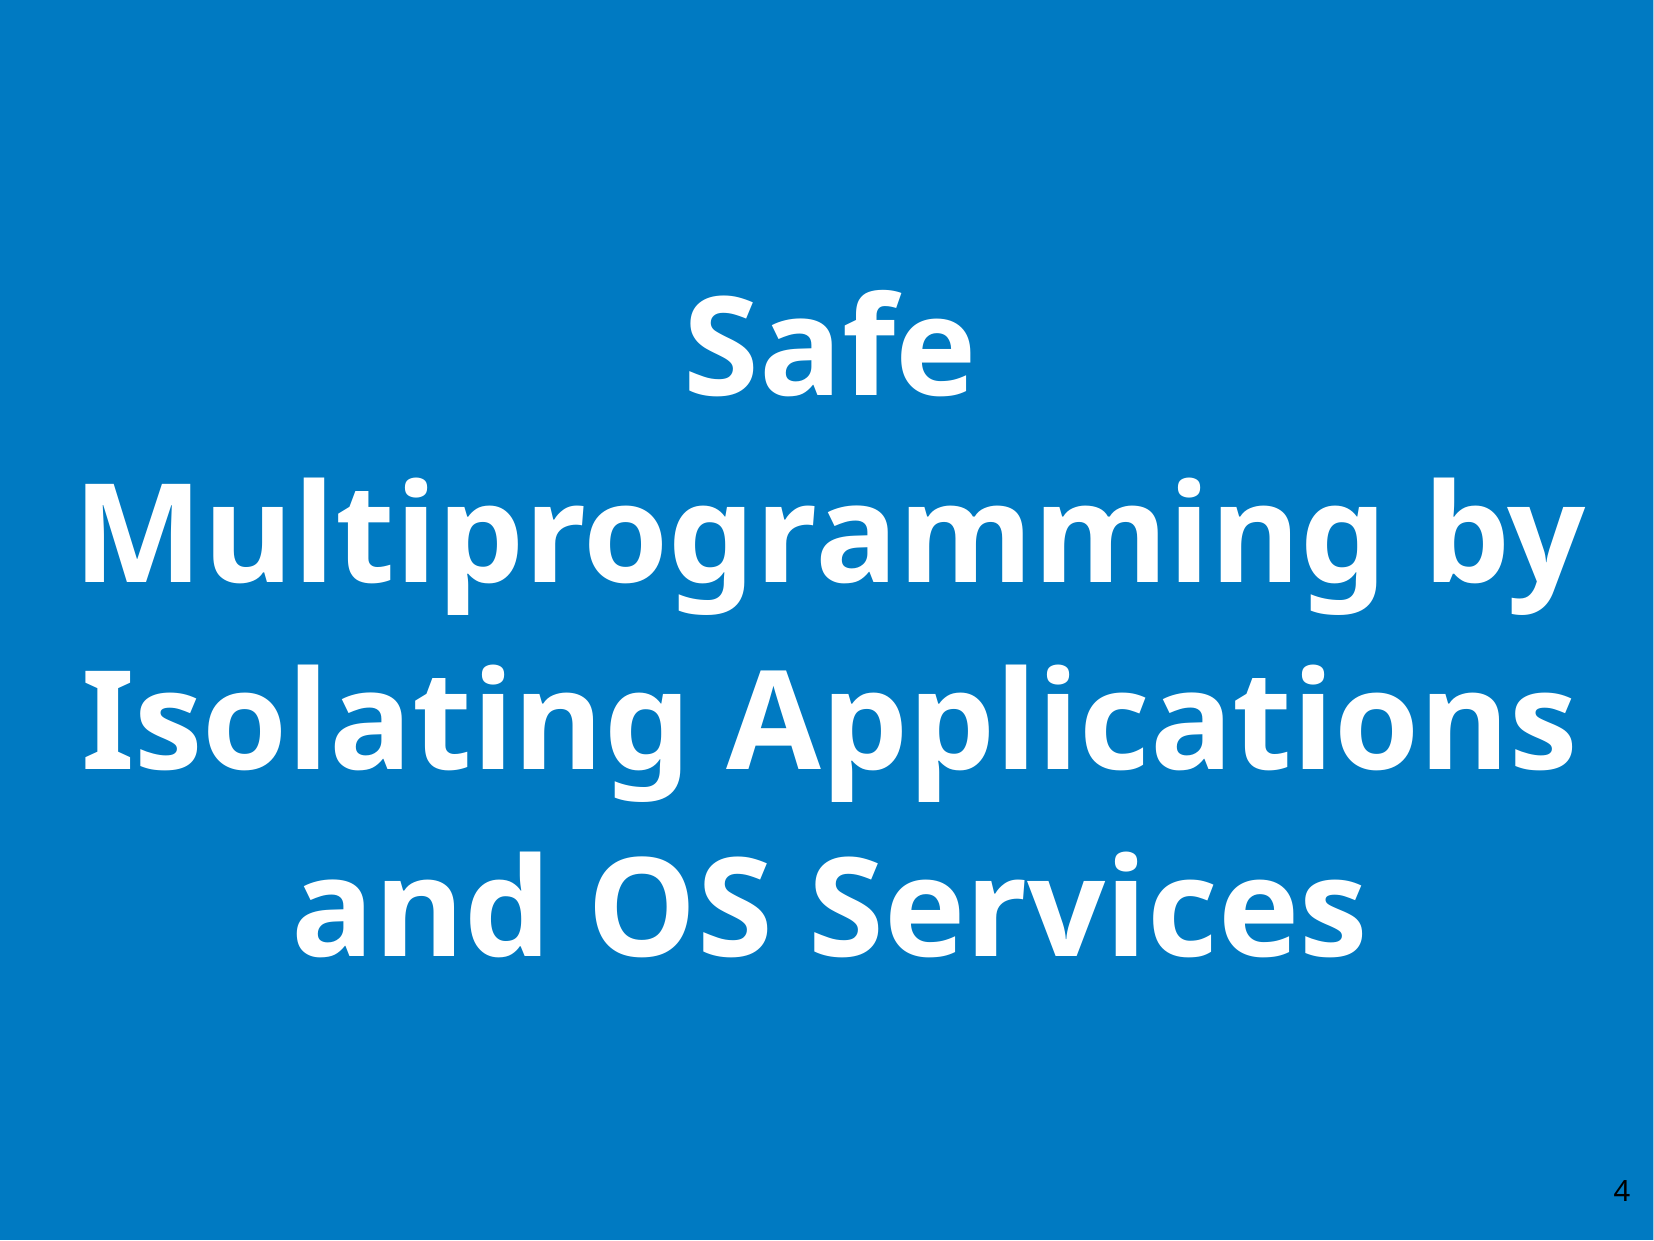

Safe Multiprogramming by Isolating Applications and OS Services
4